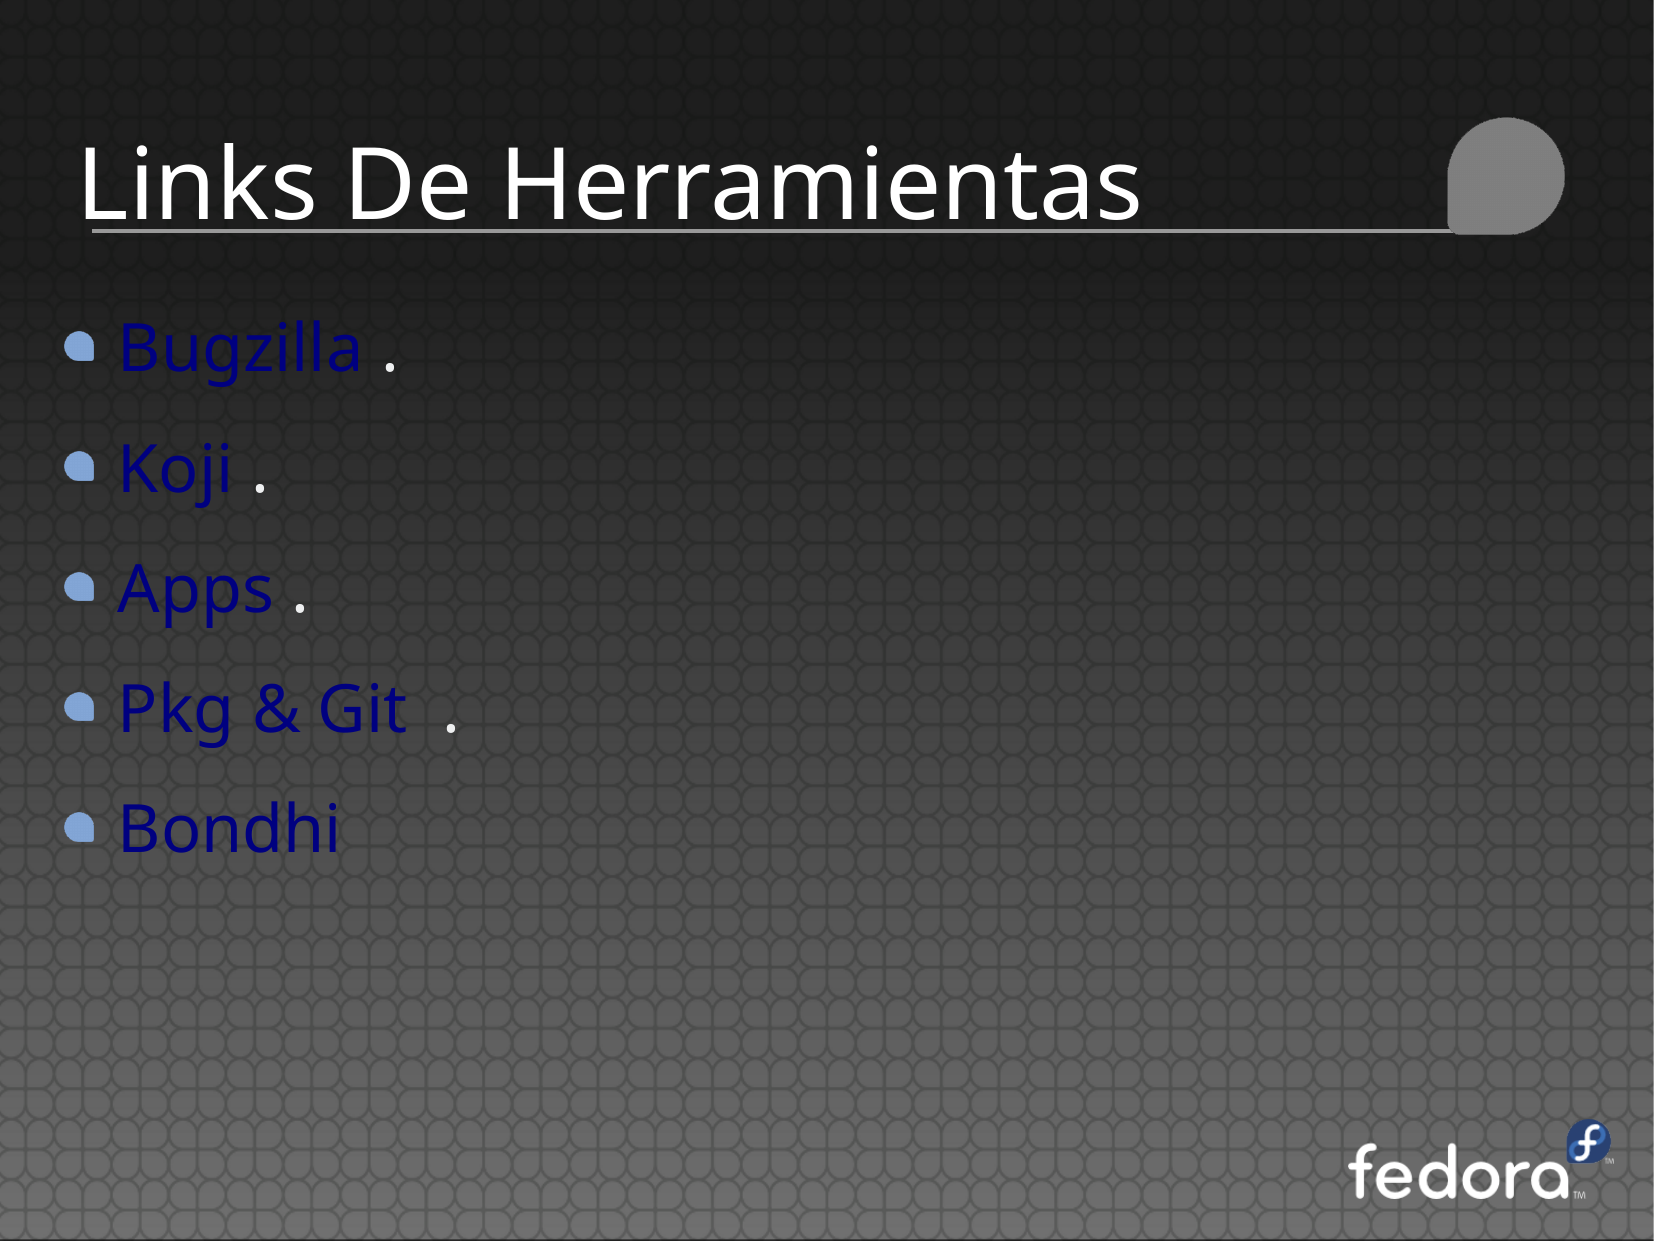

# Links De Herramientas
Bugzilla .
Koji .
Apps .
Pkg & Git .
Bondhi